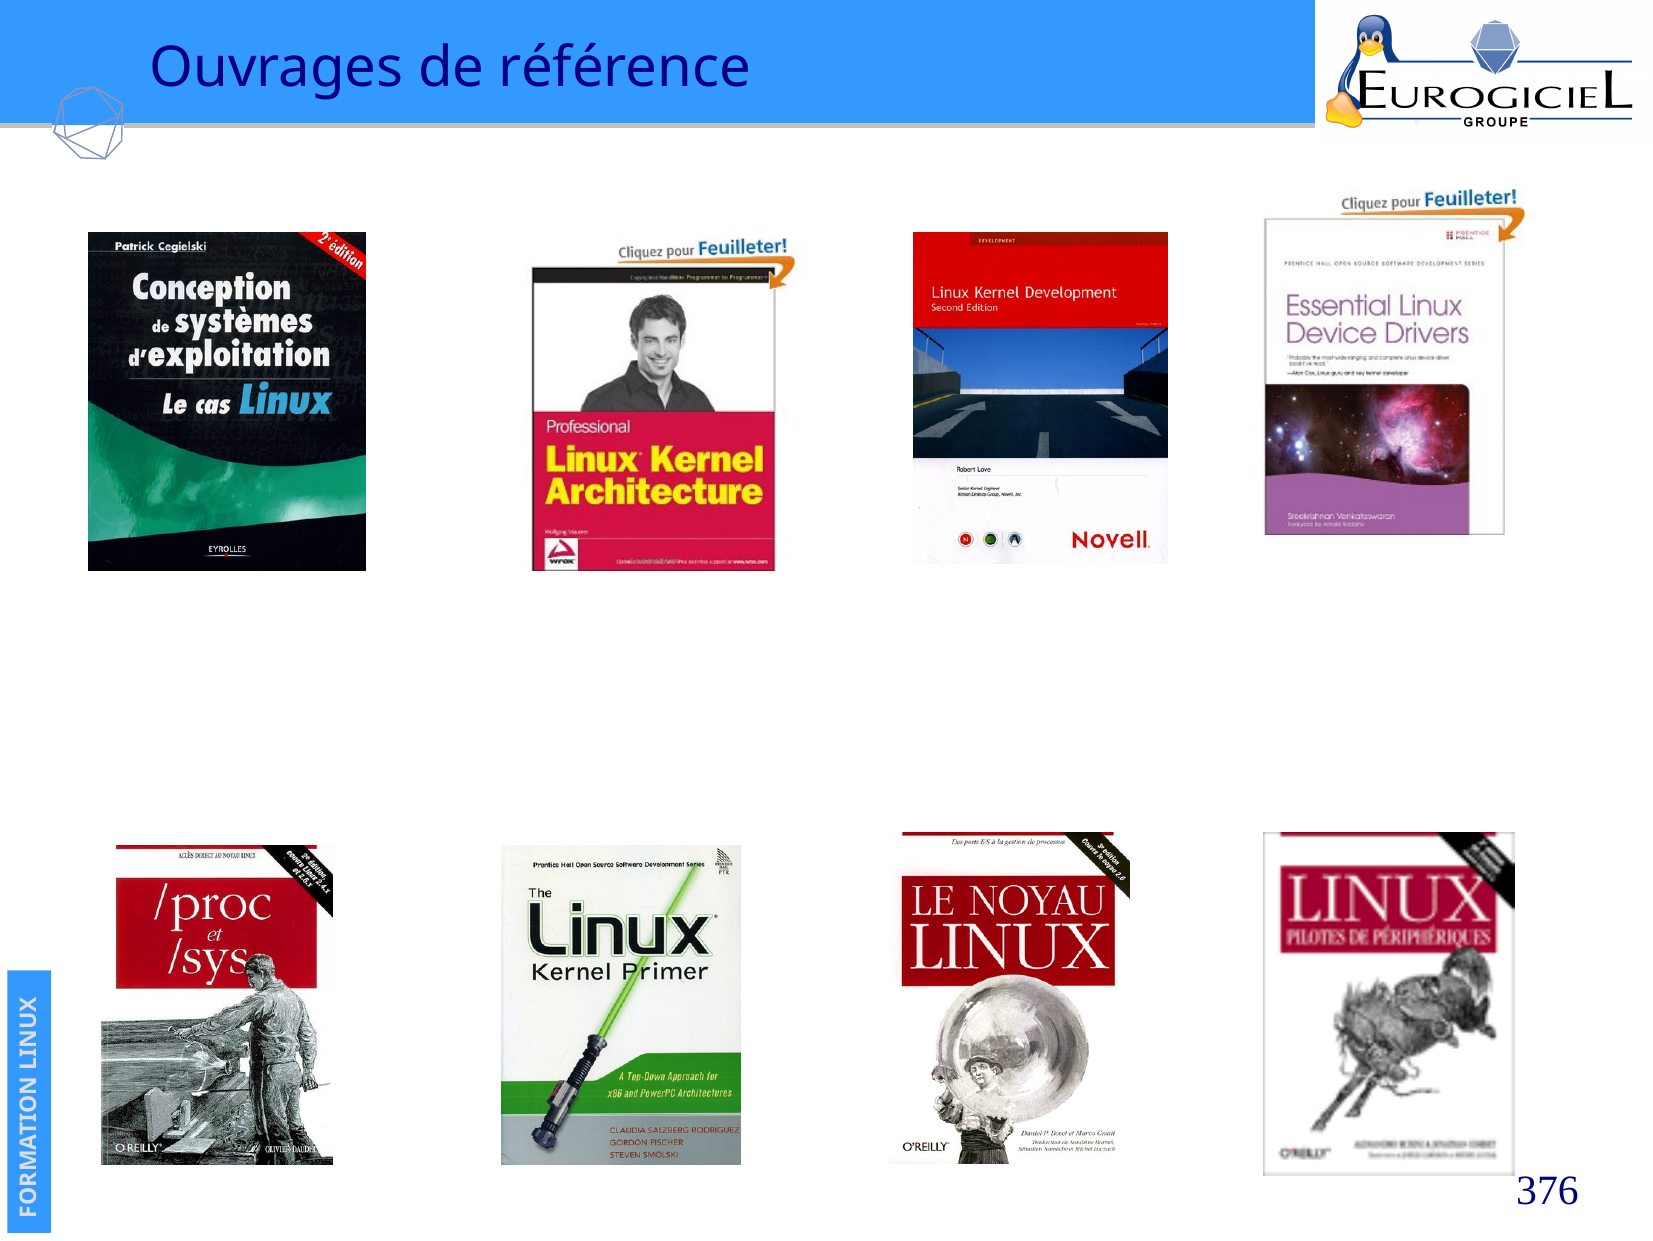

Ouvrages de référence
# Livres et revues de références